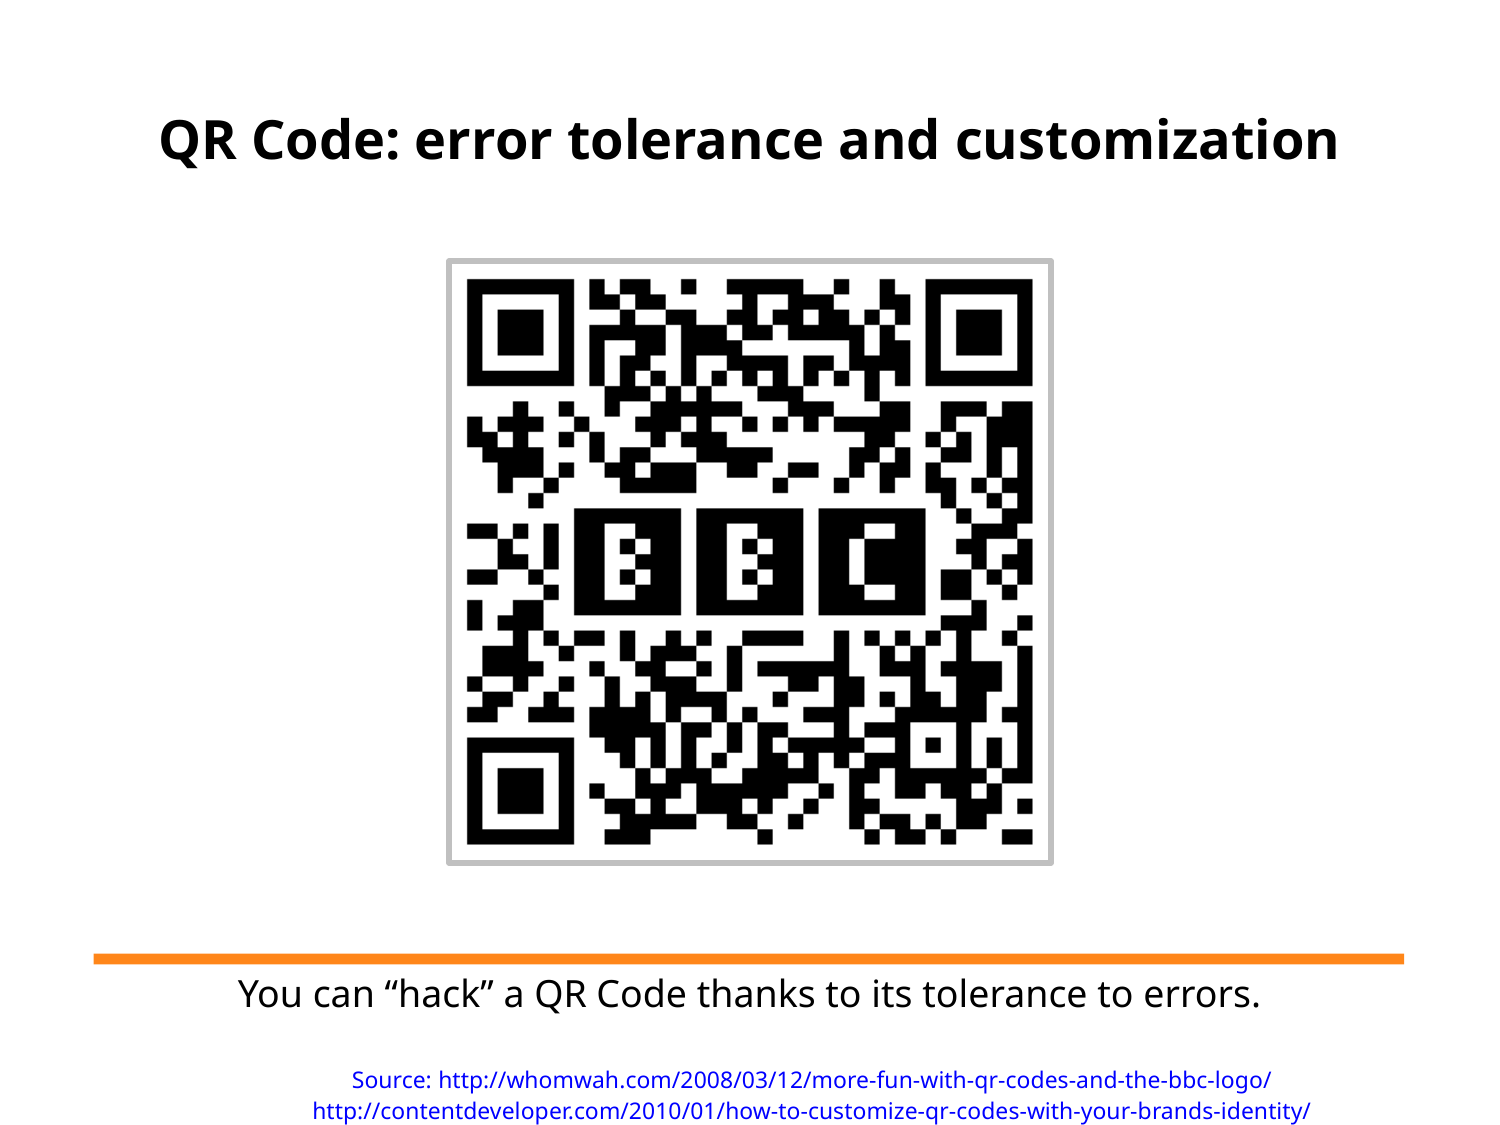

# QR Code: error tolerance and customization
You can “hack” a QR Code thanks to its tolerance to errors.
Source: http://whomwah.com/2008/03/12/more-fun-with-qr-codes-and-the-bbc-logo/
http://contentdeveloper.com/2010/01/how-to-customize-qr-codes-with-your-brands-identity/